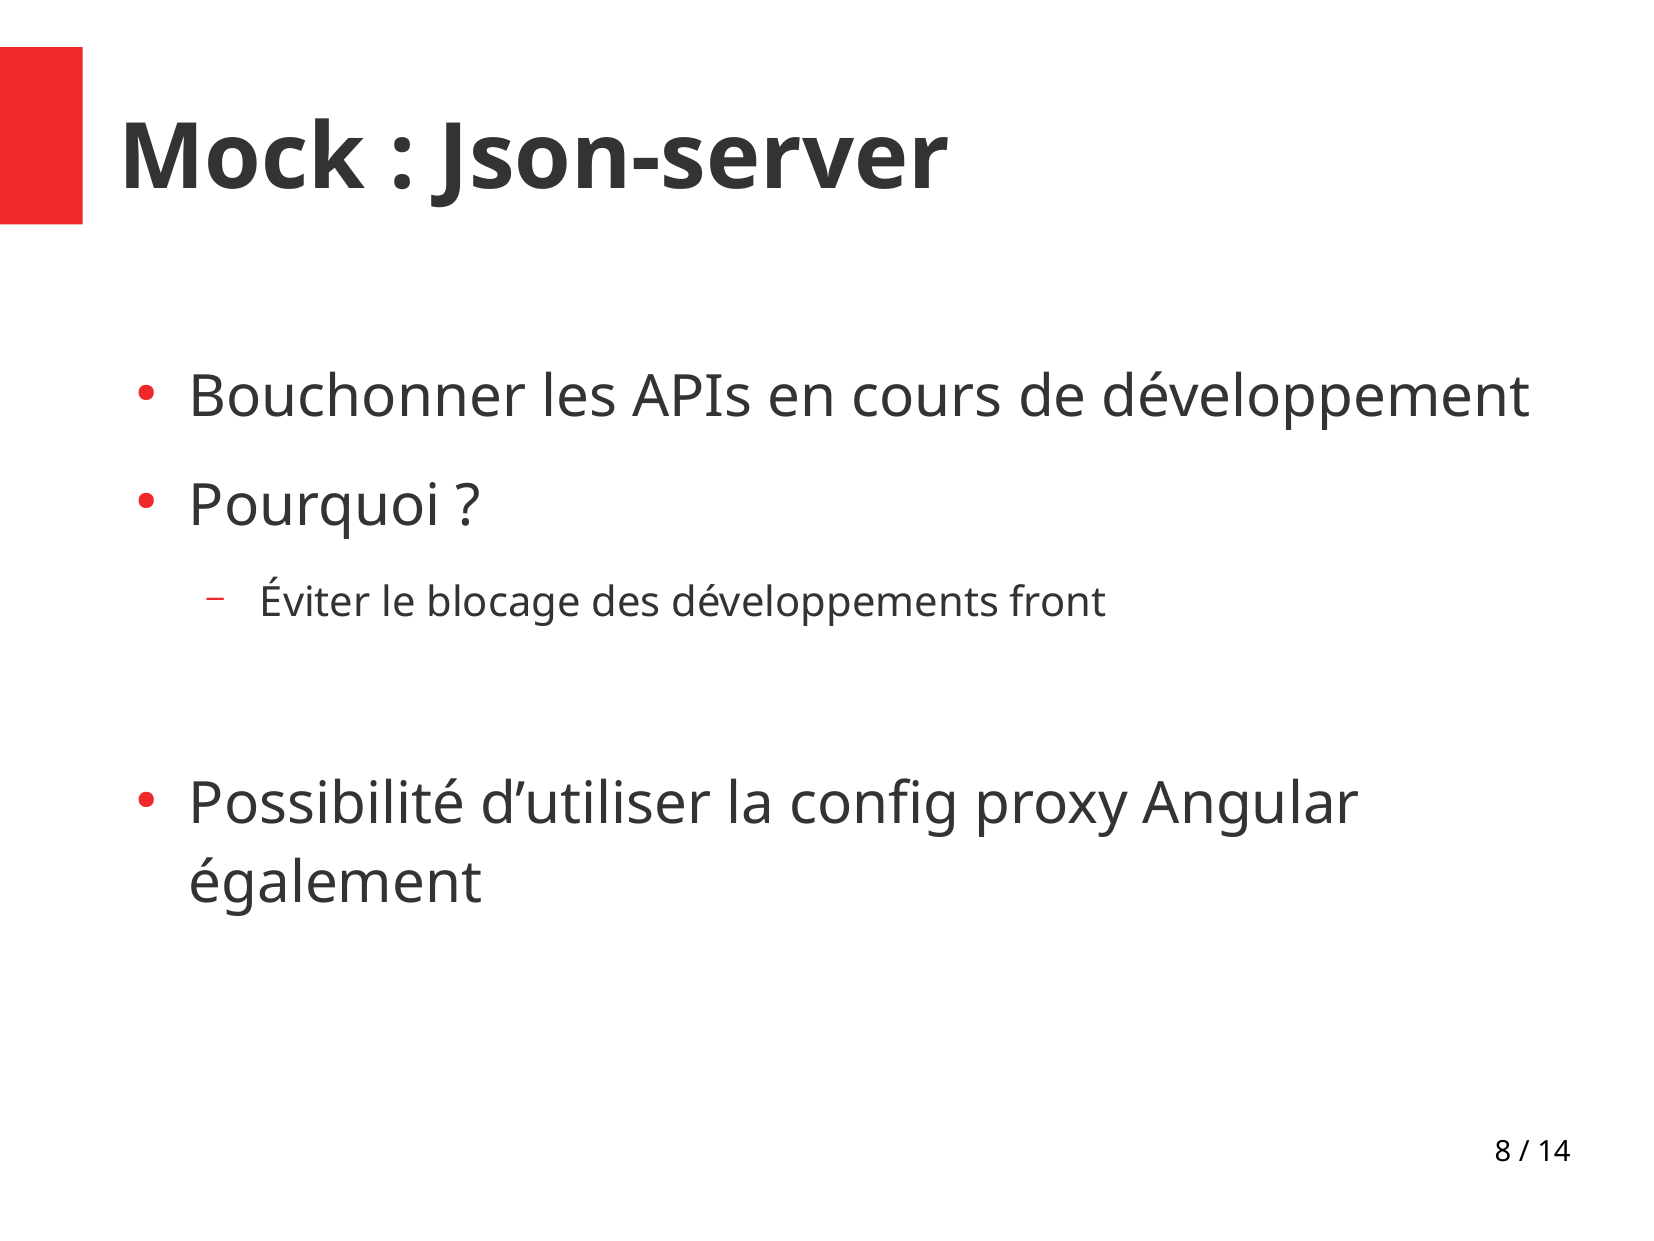

# Mock : Json-server
Bouchonner les APIs en cours de développement
Pourquoi ?
Éviter le blocage des développements front
Possibilité d’utiliser la config proxy Angular également
8